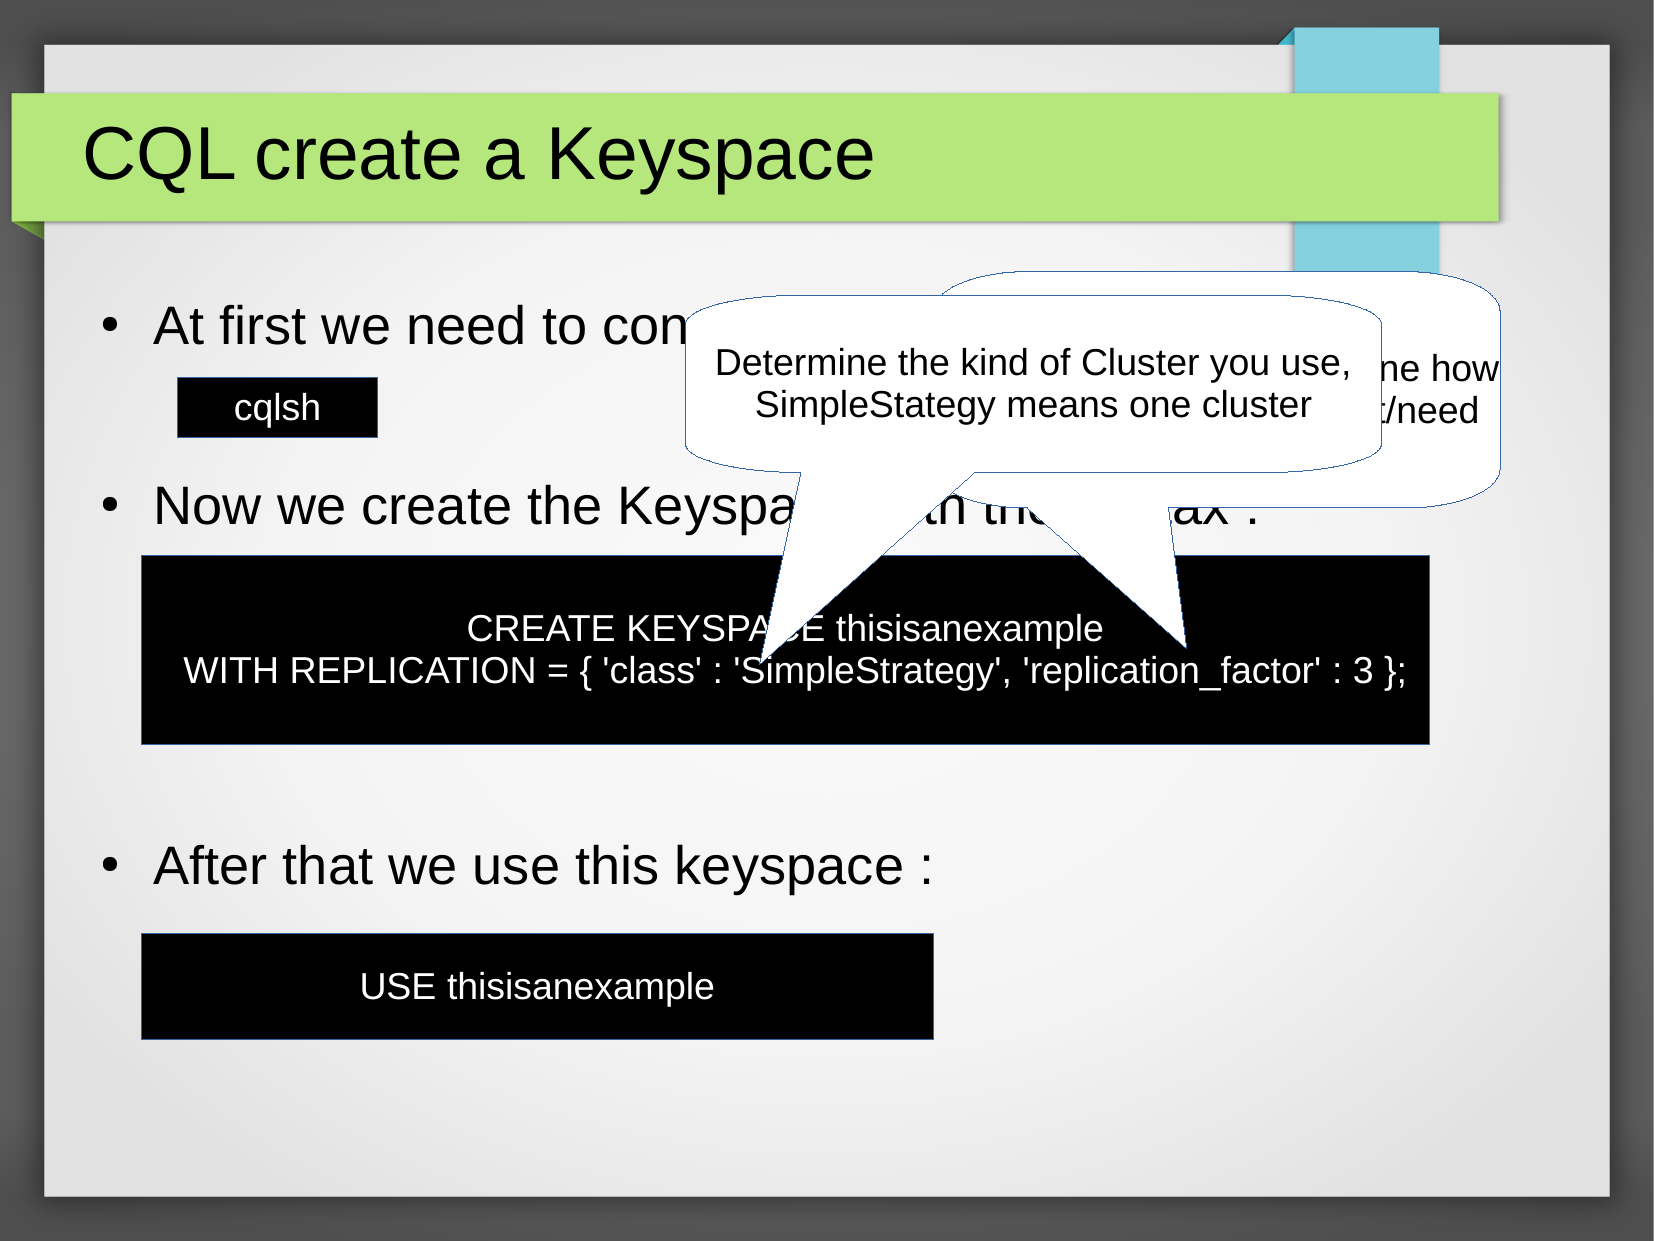

# CQL create a Keyspace
Replication factor , determine how
Many replication you want/need
At first we need to connect to our cluster
Now we create the Keyspace with the syntax :
After that we use this keyspace :
Determine the kind of Cluster you use,
SimpleStategy means one cluster
cqlsh
CREATE KEYSPACE thisisanexample
 WITH REPLICATION = { 'class' : 'SimpleStrategy', 'replication_factor' : 3 };
USE thisisanexample